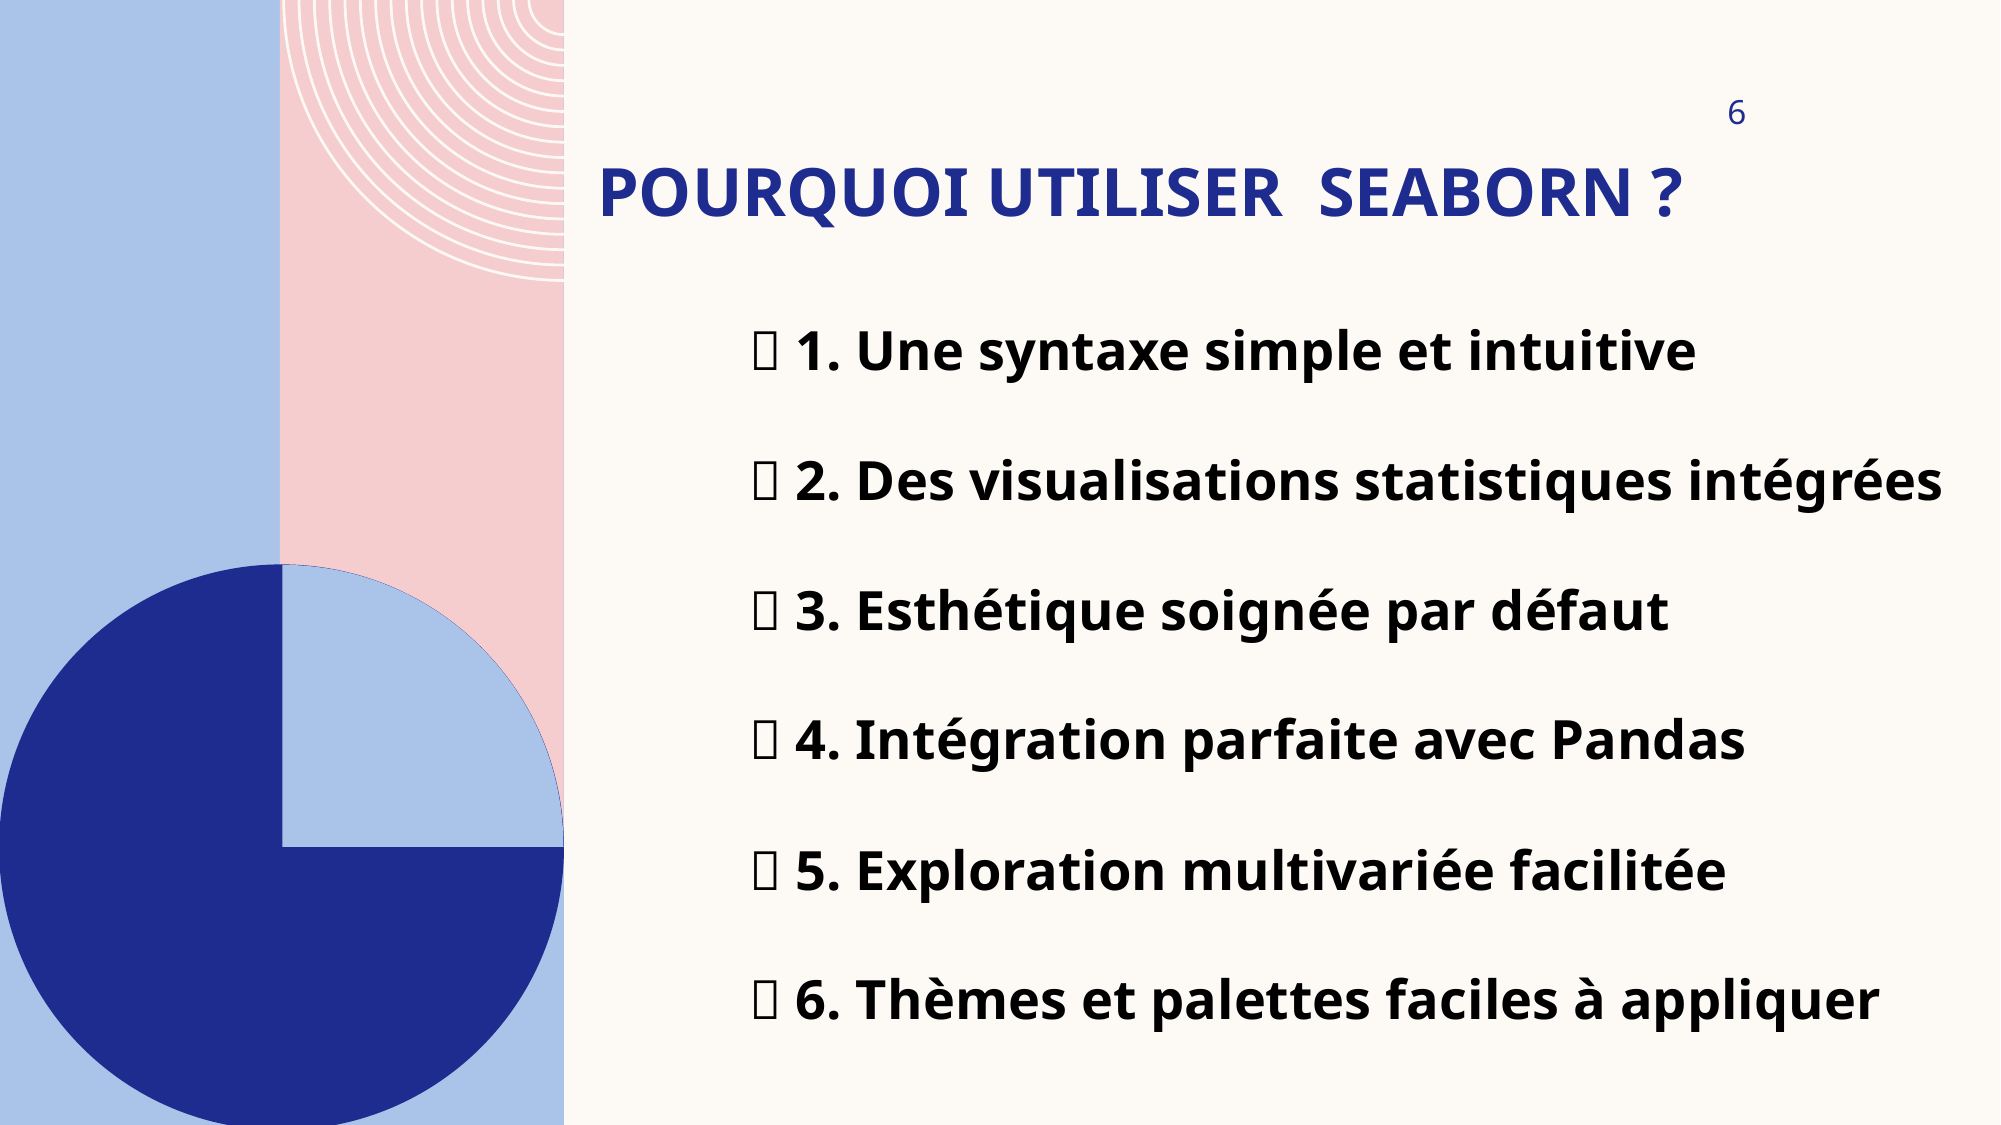

# Pourquoi utiliser Seaborn ?
🔹 1. Une syntaxe simple et intuitive
🔹 2. Des visualisations statistiques intégrées
🔹 3. Esthétique soignée par défaut
🔹 4. Intégration parfaite avec Pandas
🔹 5. Exploration multivariée facilitée
🔹 6. Thèmes et palettes faciles à appliquer